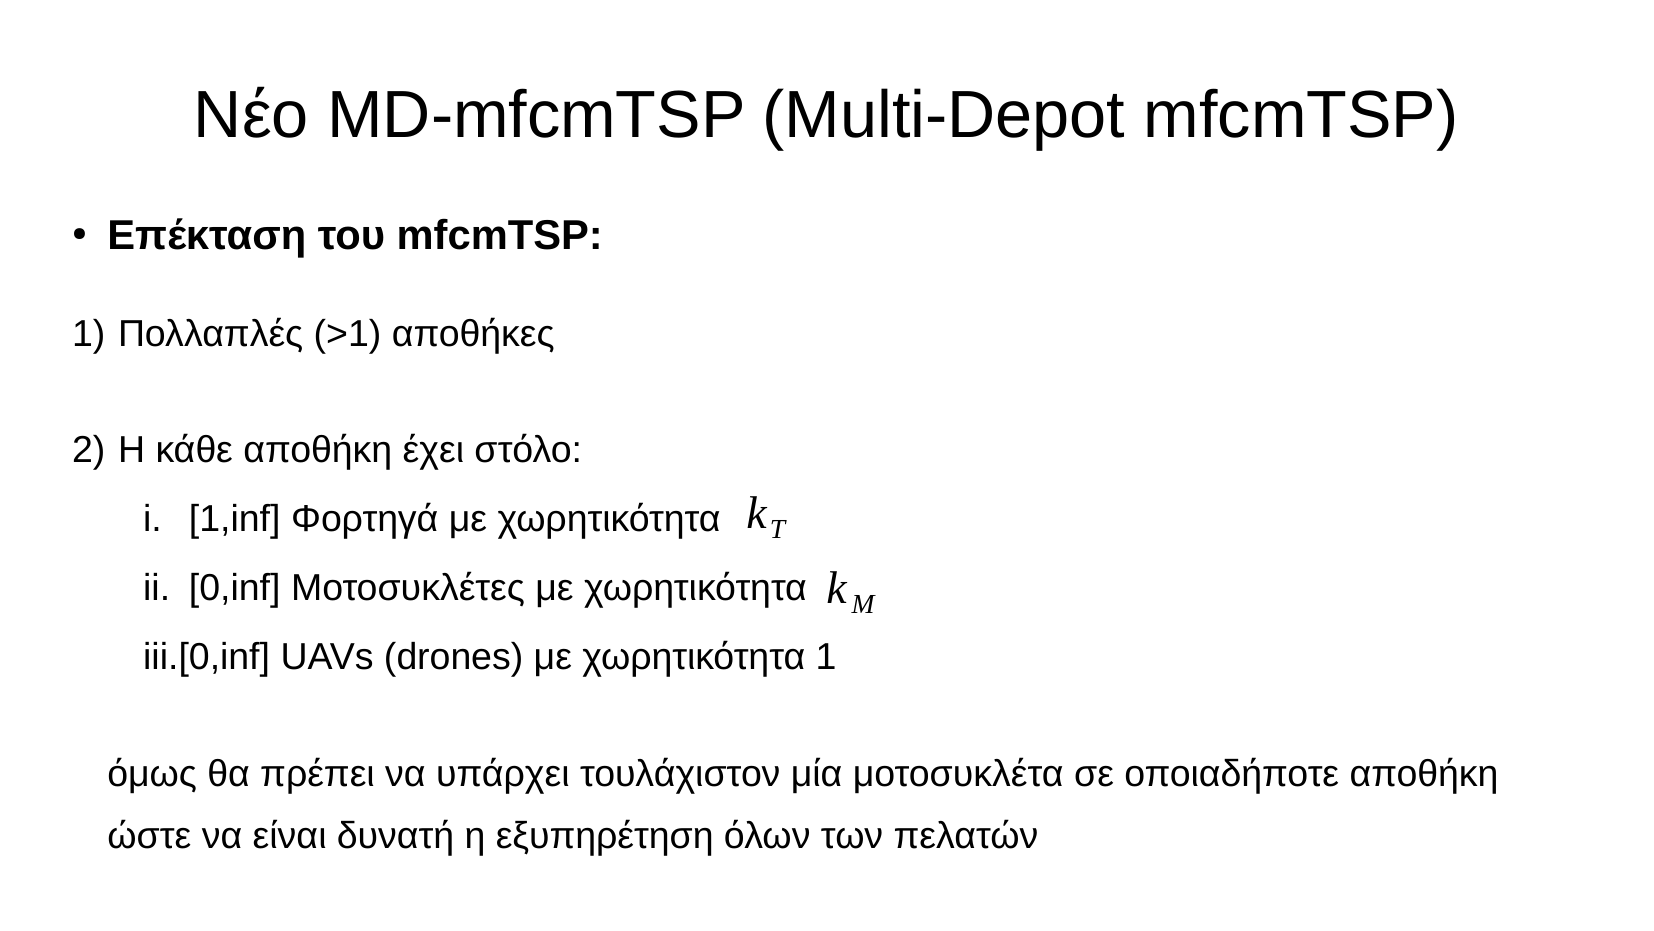

# Νέο MD-mfcmTSP (Multi-Depot mfcmTSP)
Επέκταση του mfcmTSP:
 Πολλαπλές (>1) αποθήκες
 Η κάθε αποθήκη έχει στόλο:
 [1,inf] Φορτηγά με χωρητικότητα
 [0,inf] Μοτοσυκλέτες με χωρητικότητα
[0,inf] UAVs (drones) με χωρητικότητα 1
όμως θα πρέπει να υπάρχει τουλάχιστον μία μοτοσυκλέτα σε οποιαδήποτε αποθήκη ώστε να είναι δυνατή η εξυπηρέτηση όλων των πελατών